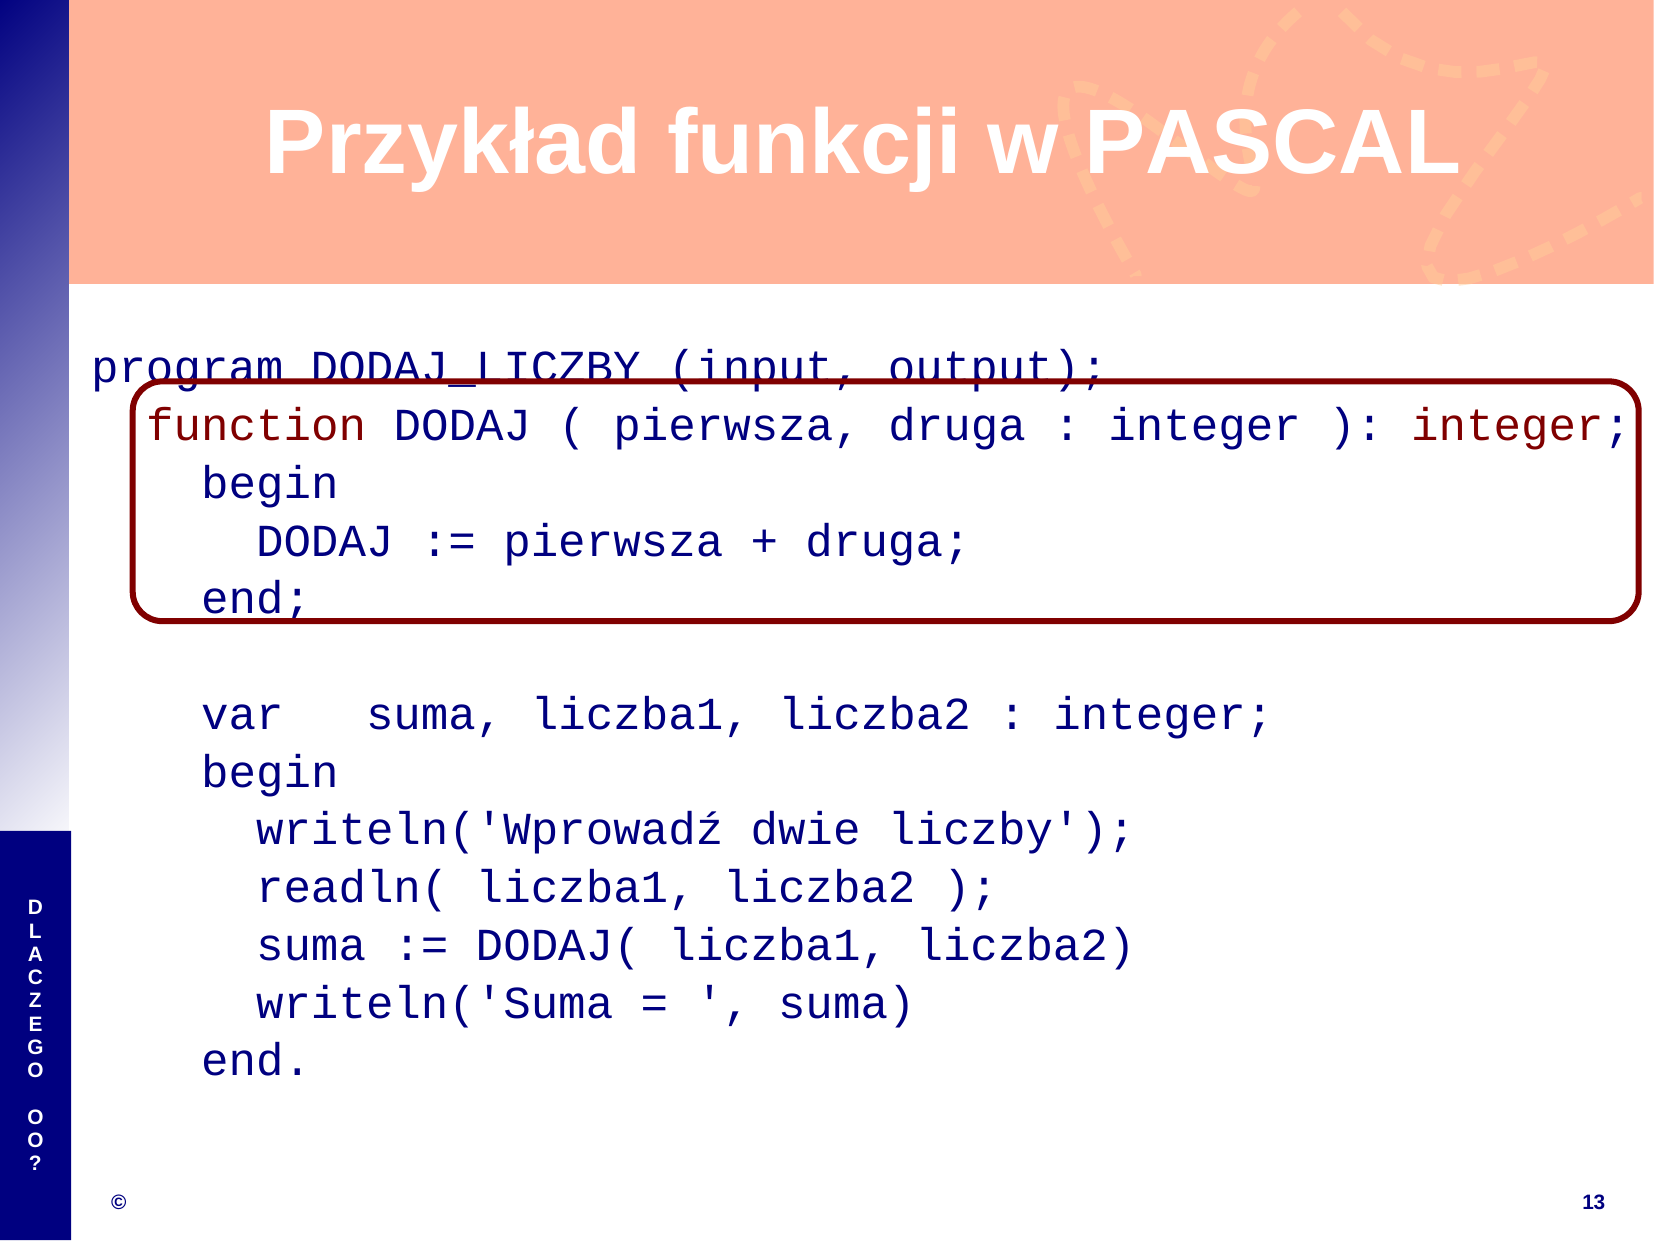

# Przykład funkcji w PASCAL
program DODAJ_LICZBY (input, output);
 function DODAJ ( pierwsza, druga : integer ): integer;
 begin
 DODAJ := pierwsza + druga;
 end;
 var suma, liczba1, liczba2 : integer;
 begin
 writeln('Wprowadź dwie liczby');
 readln( liczba1, liczba2 );
 suma := DODAJ( liczba1, liczba2)
 writeln('Suma = ', suma)
 end.
D
L
A
C
Z
E
G
O
O
O
?